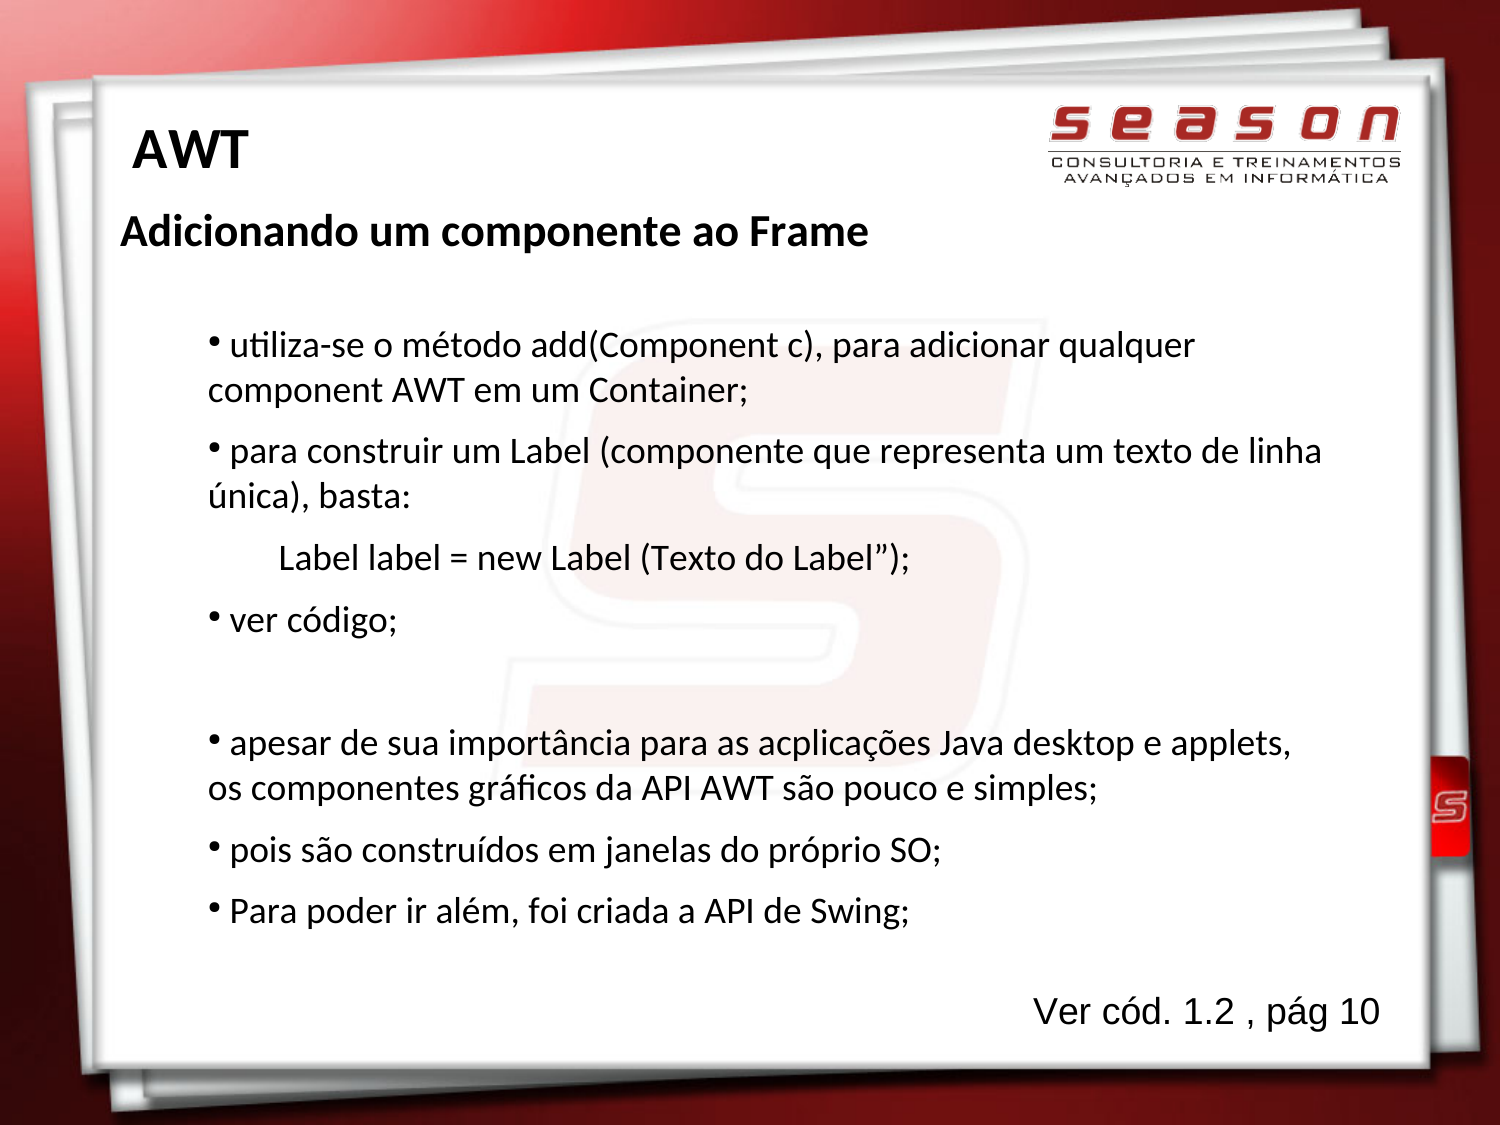

# AWT
Adicionando um componente ao Frame
 utiliza-se o método add(Component c), para adicionar qualquer component AWT em um Container;
 para construir um Label (componente que representa um texto de linha única), basta:
Label label = new Label (Texto do Label”);
 ver código;
 apesar de sua importância para as acplicações Java desktop e applets, os componentes gráficos da API AWT são pouco e simples;
 pois são construídos em janelas do próprio SO;
 Para poder ir além, foi criada a API de Swing;
Ver cód. 1.2 , pág 10